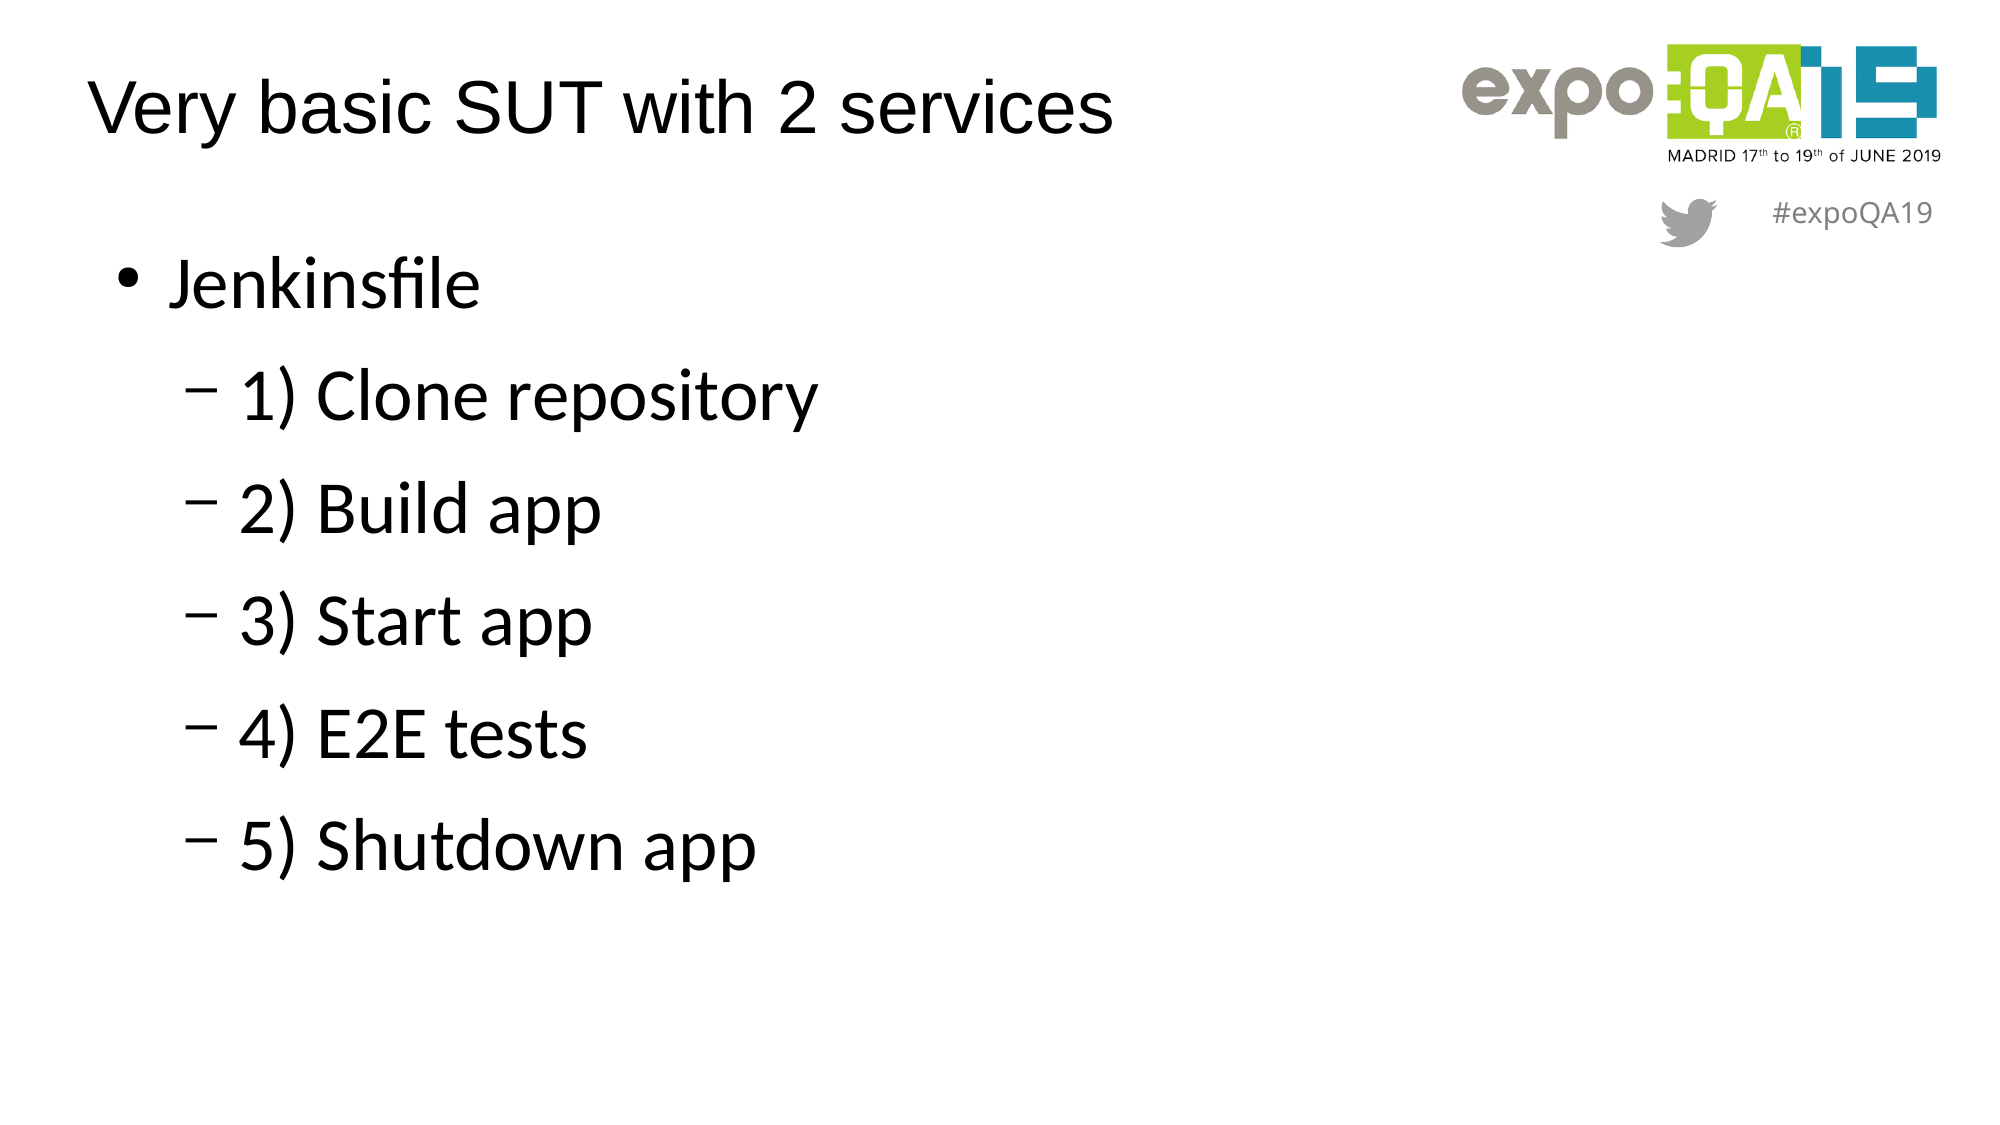

Very basic SUT with 2 services
# Jenkinsfile
1) Clone repository
2) Build app
3) Start app
4) E2E tests
5) Shutdown app